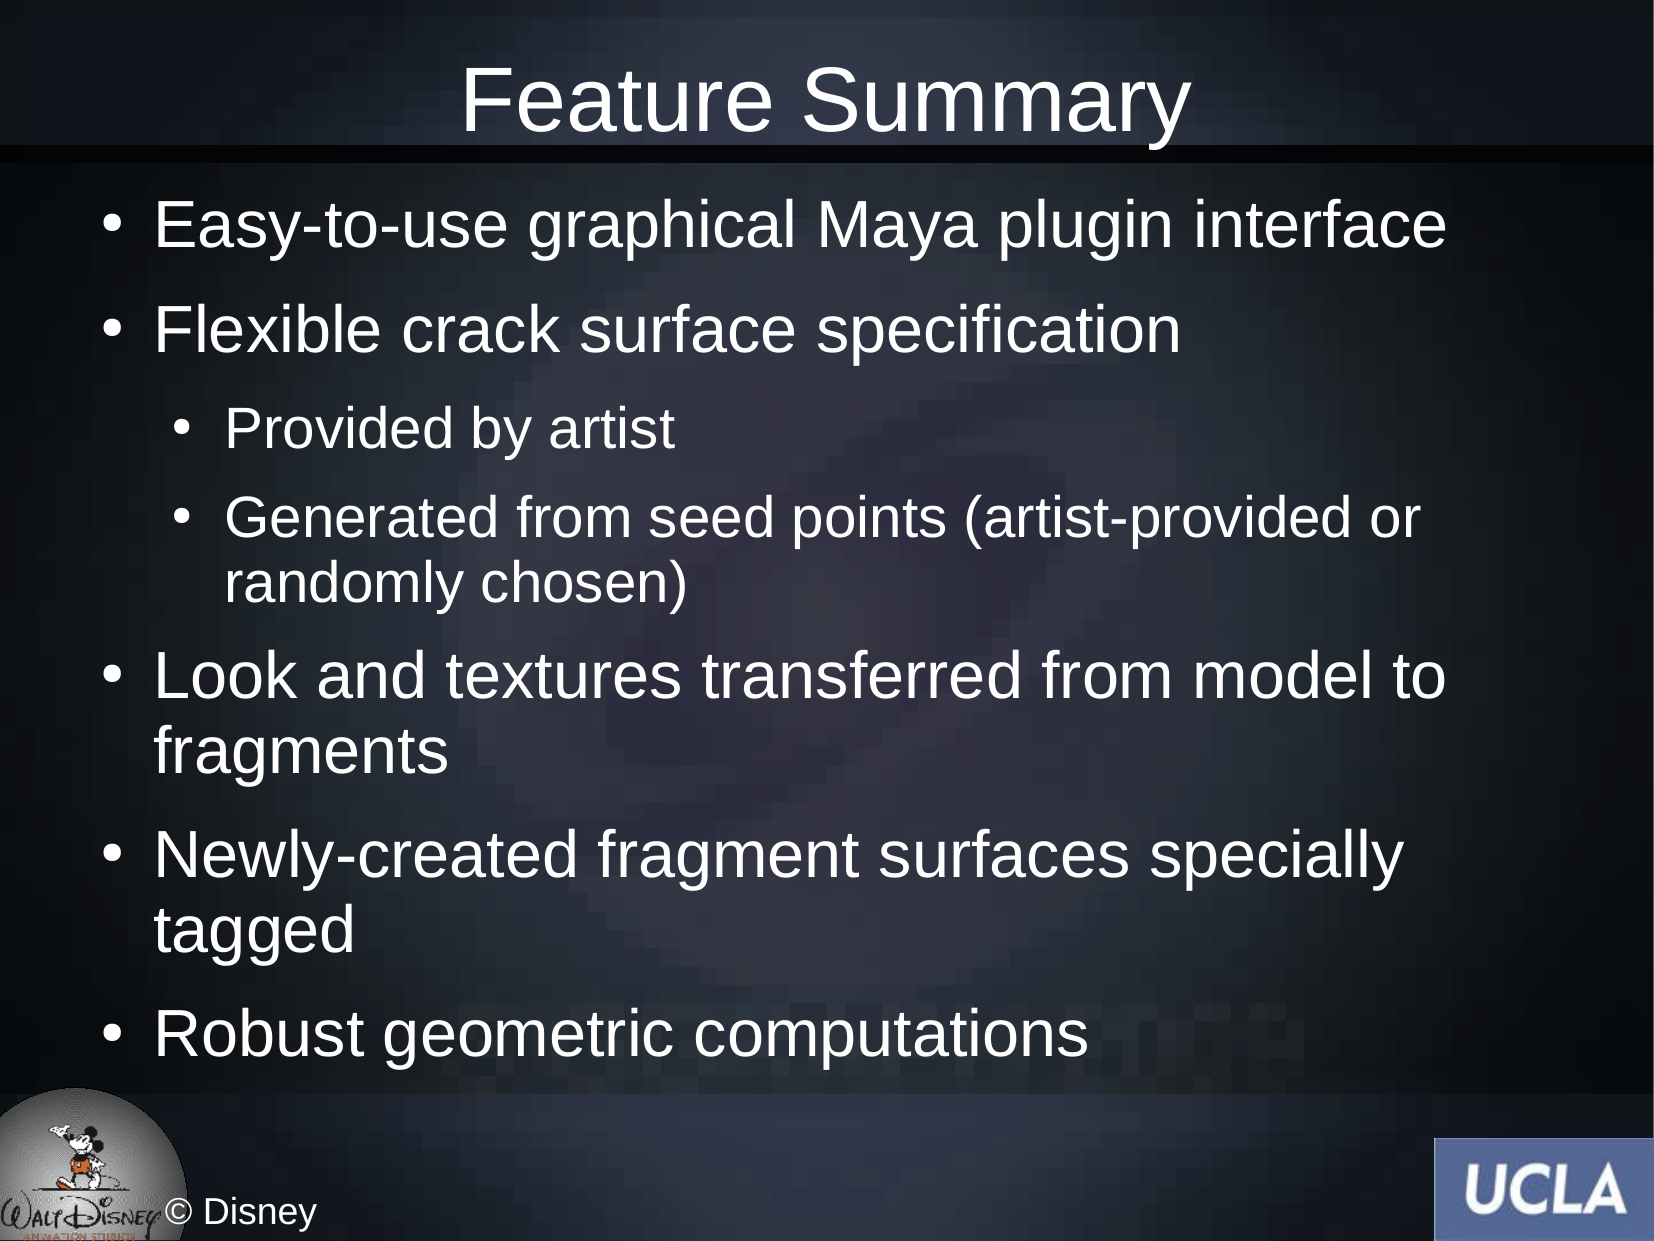

# Feature Summary
Easy-to-use graphical Maya plugin interface
Flexible crack surface specification
Provided by artist
Generated from seed points (artist-provided or randomly chosen)
Look and textures transferred from model to fragments
Newly-created fragment surfaces specially tagged
Robust geometric computations